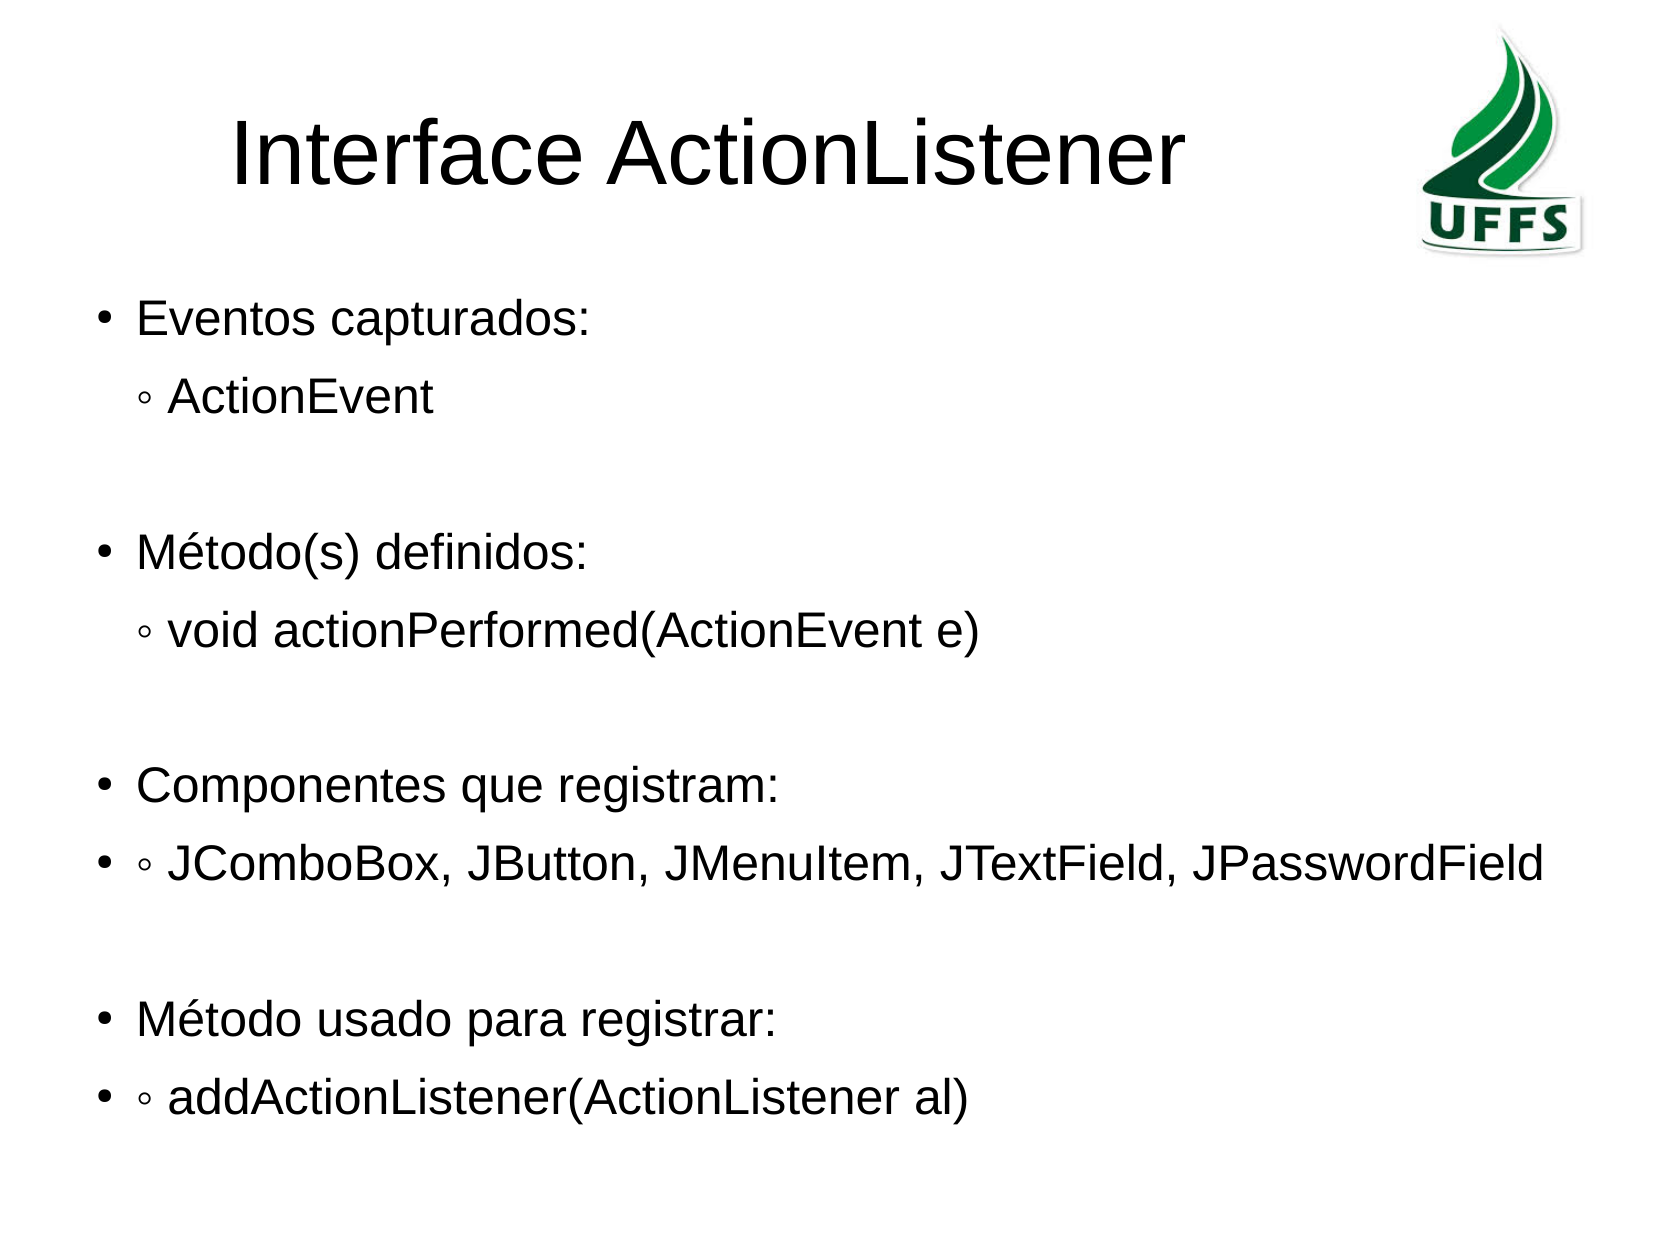

# Interface ActionListener
Eventos capturados:
◦ ActionEvent
Método(s) definidos:
◦ void actionPerformed(ActionEvent e)
Componentes que registram:
◦ JComboBox, JButton, JMenuItem, JTextField, JPasswordField
Método usado para registrar:
◦ addActionListener(ActionListener al)